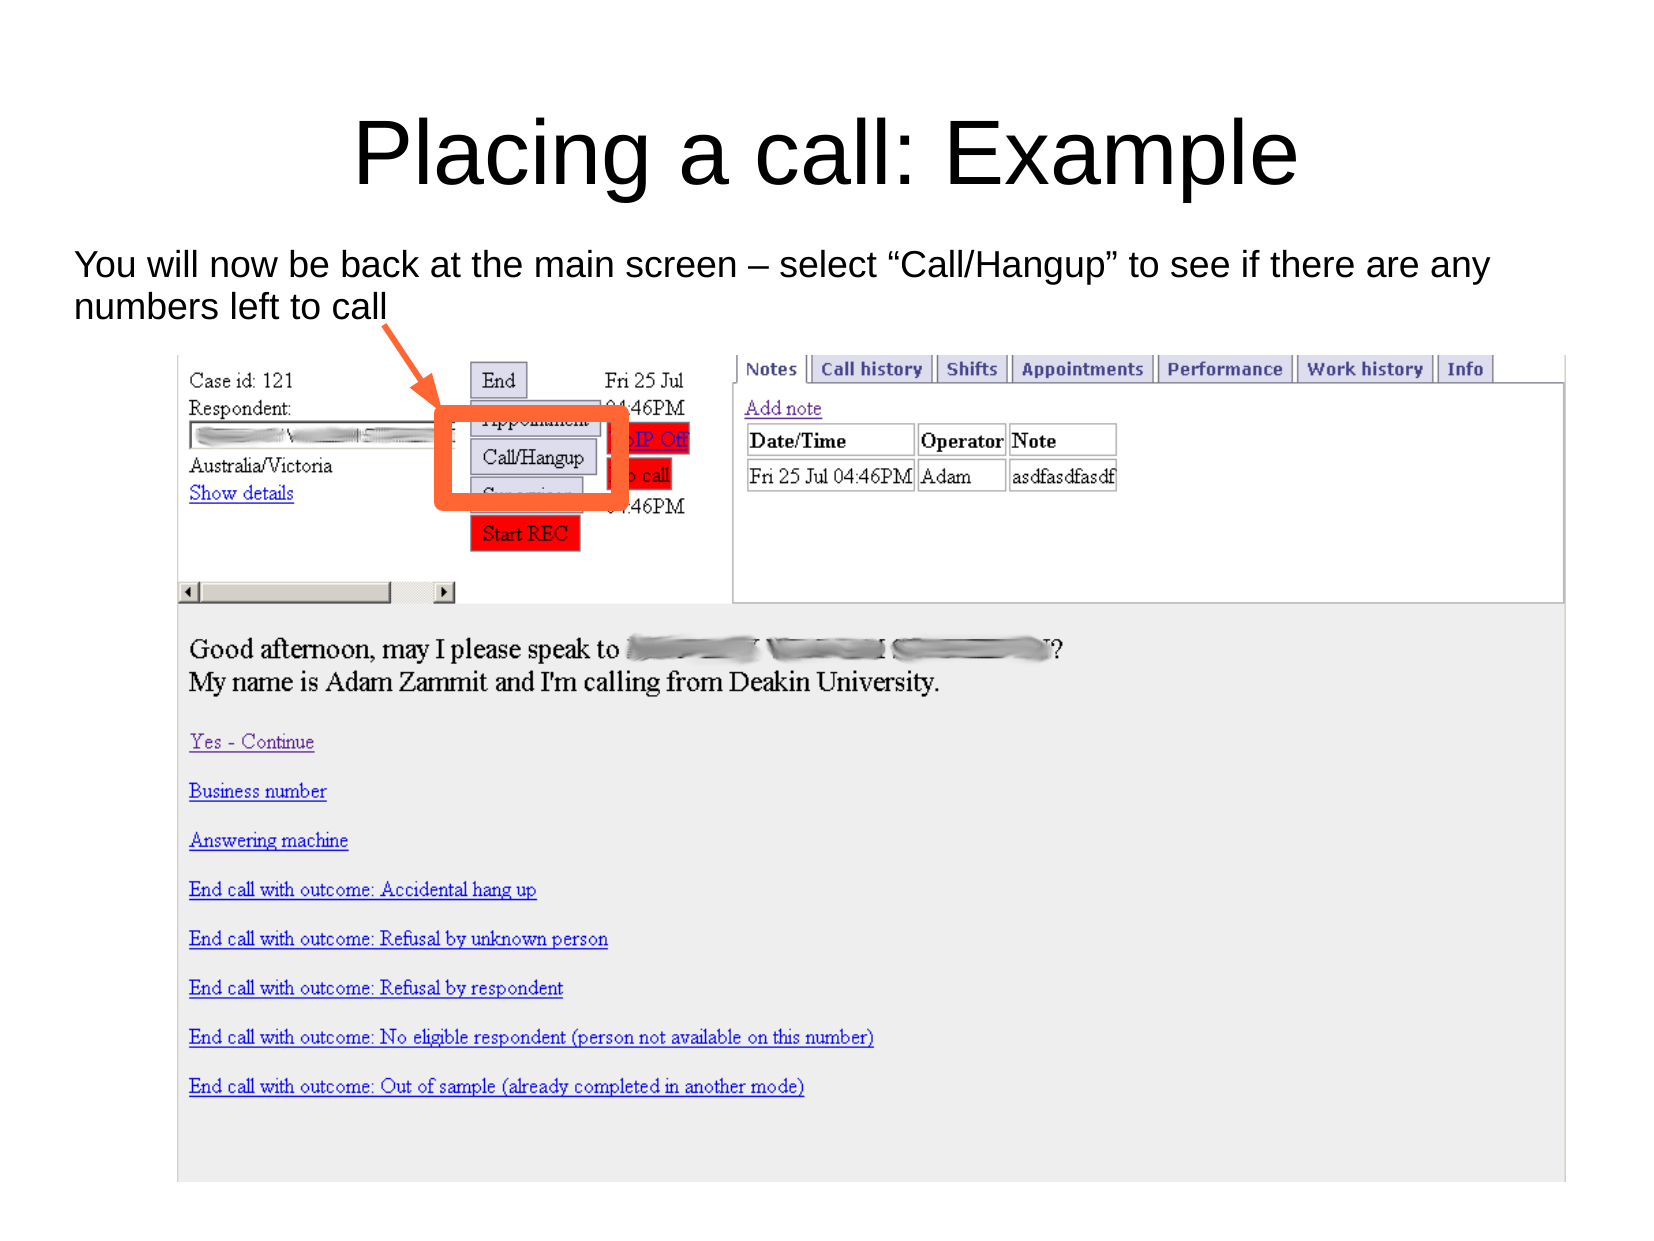

# Placing a call: Example
You will now be back at the main screen – select “Call/Hangup” to see if there are any numbers left to call